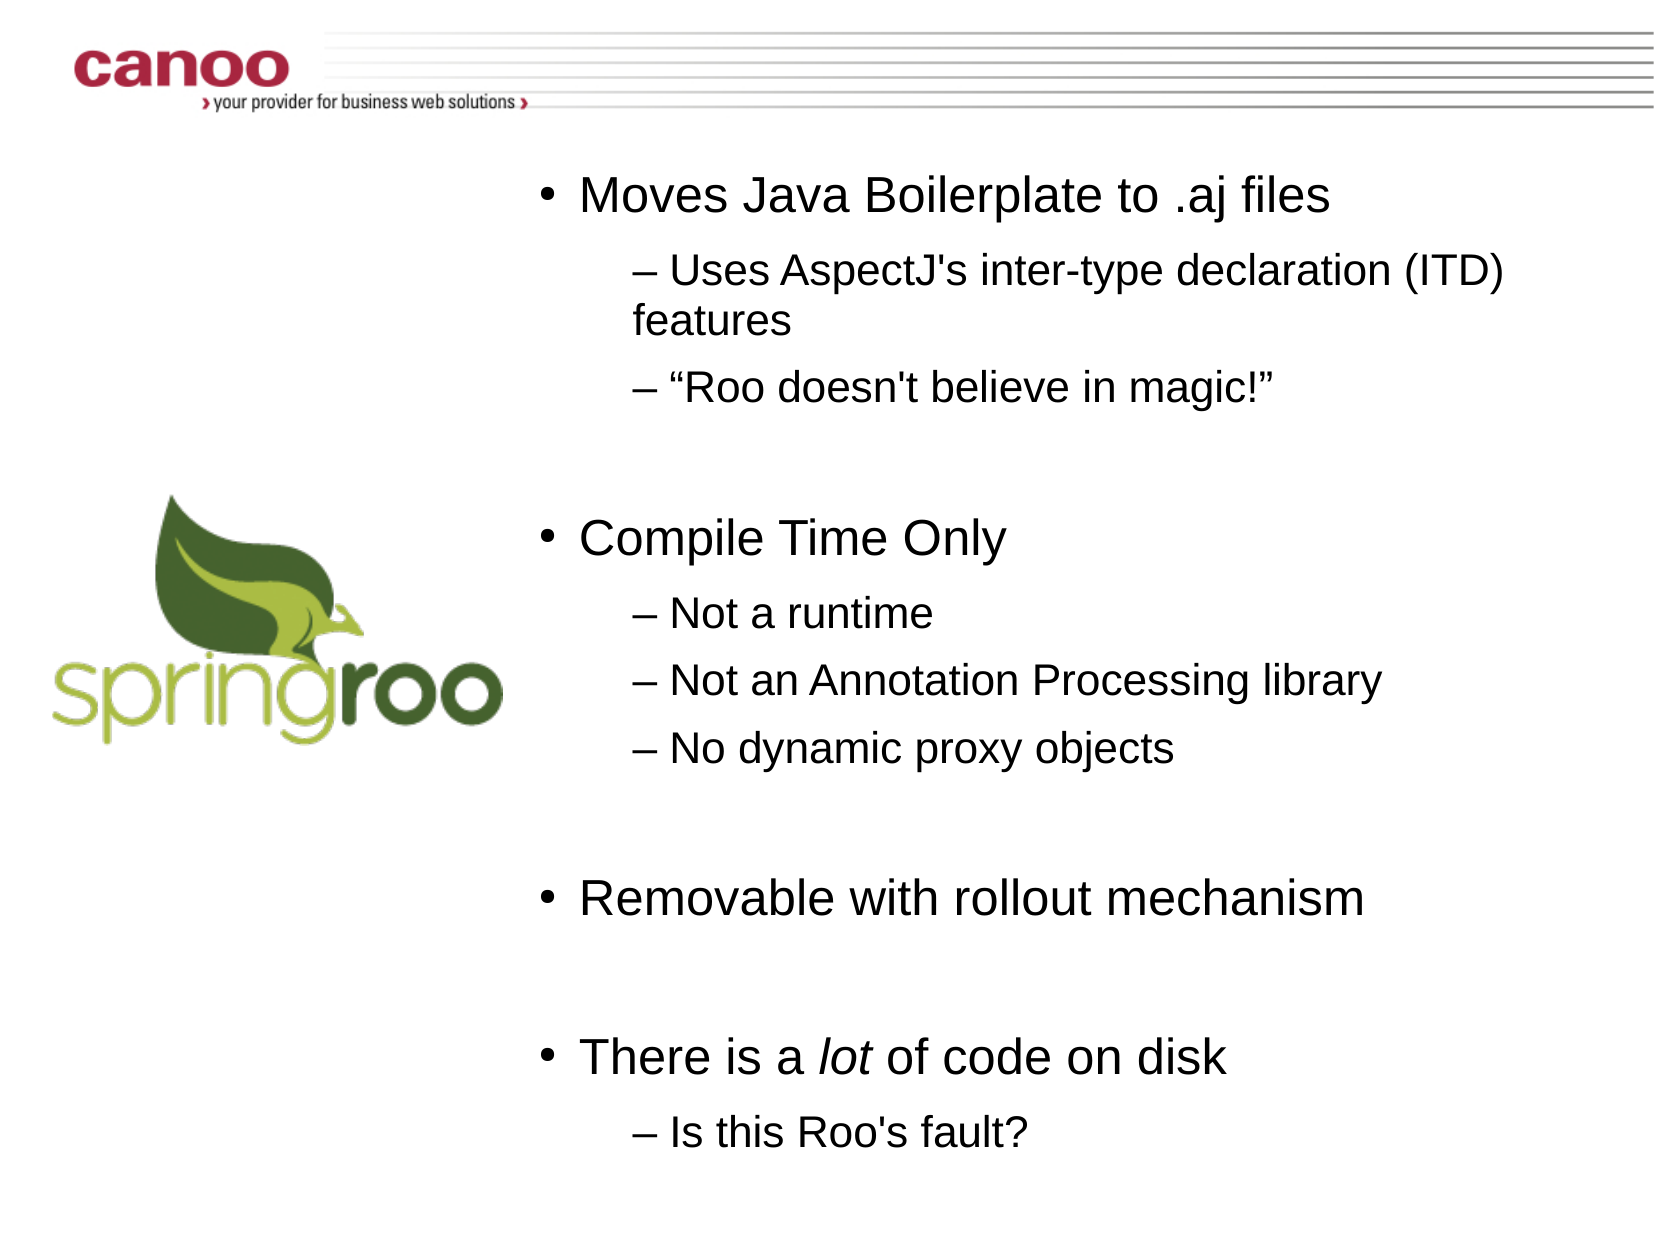

# Moves Java Boilerplate to .aj files
– Uses AspectJ's inter-type declaration (ITD) features
– “Roo doesn't believe in magic!”
Compile Time Only
– Not a runtime
– Not an Annotation Processing library
– No dynamic proxy objects
Removable with rollout mechanism
There is a lot of code on disk
– Is this Roo's fault?